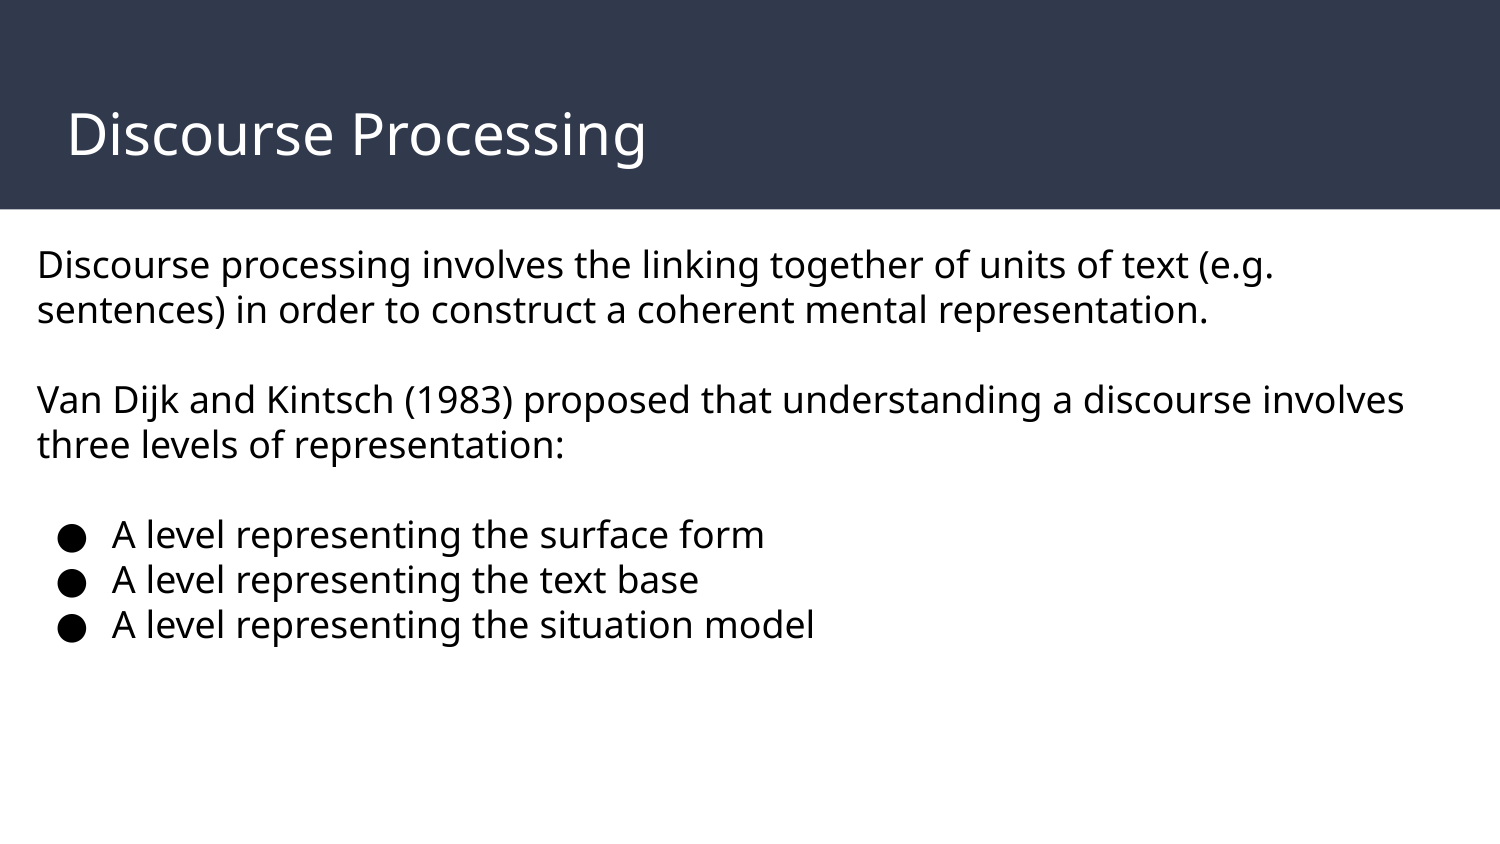

# Discourse Processing
Discourse processing involves the linking together of units of text (e.g. sentences) in order to construct a coherent mental representation.
Van Dijk and Kintsch (1983) proposed that understanding a discourse involves three levels of representation:
A level representing the surface form
A level representing the text base
A level representing the situation model